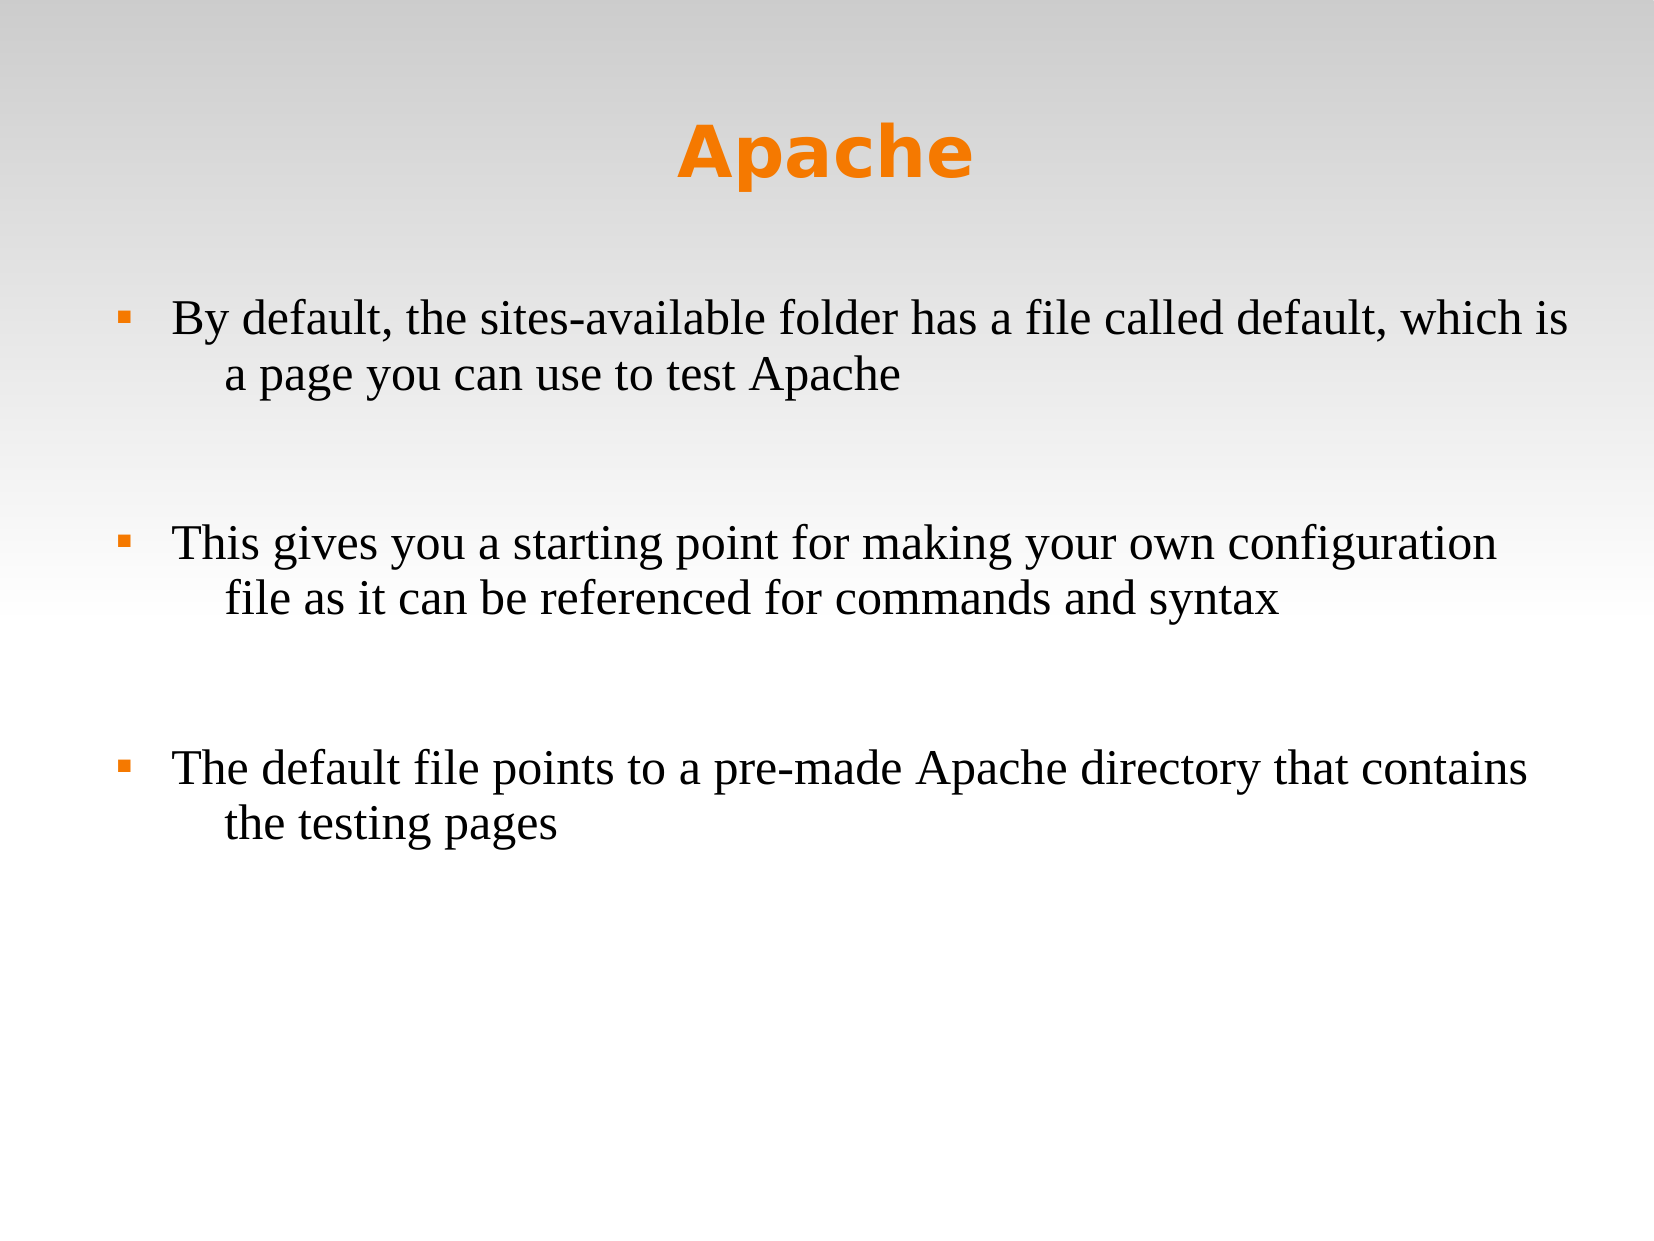

# Apache
By default, the sites-available folder has a file called default, which is a page you can use to test Apache
This gives you a starting point for making your own configuration file as it can be referenced for commands and syntax
The default file points to a pre-made Apache directory that contains the testing pages